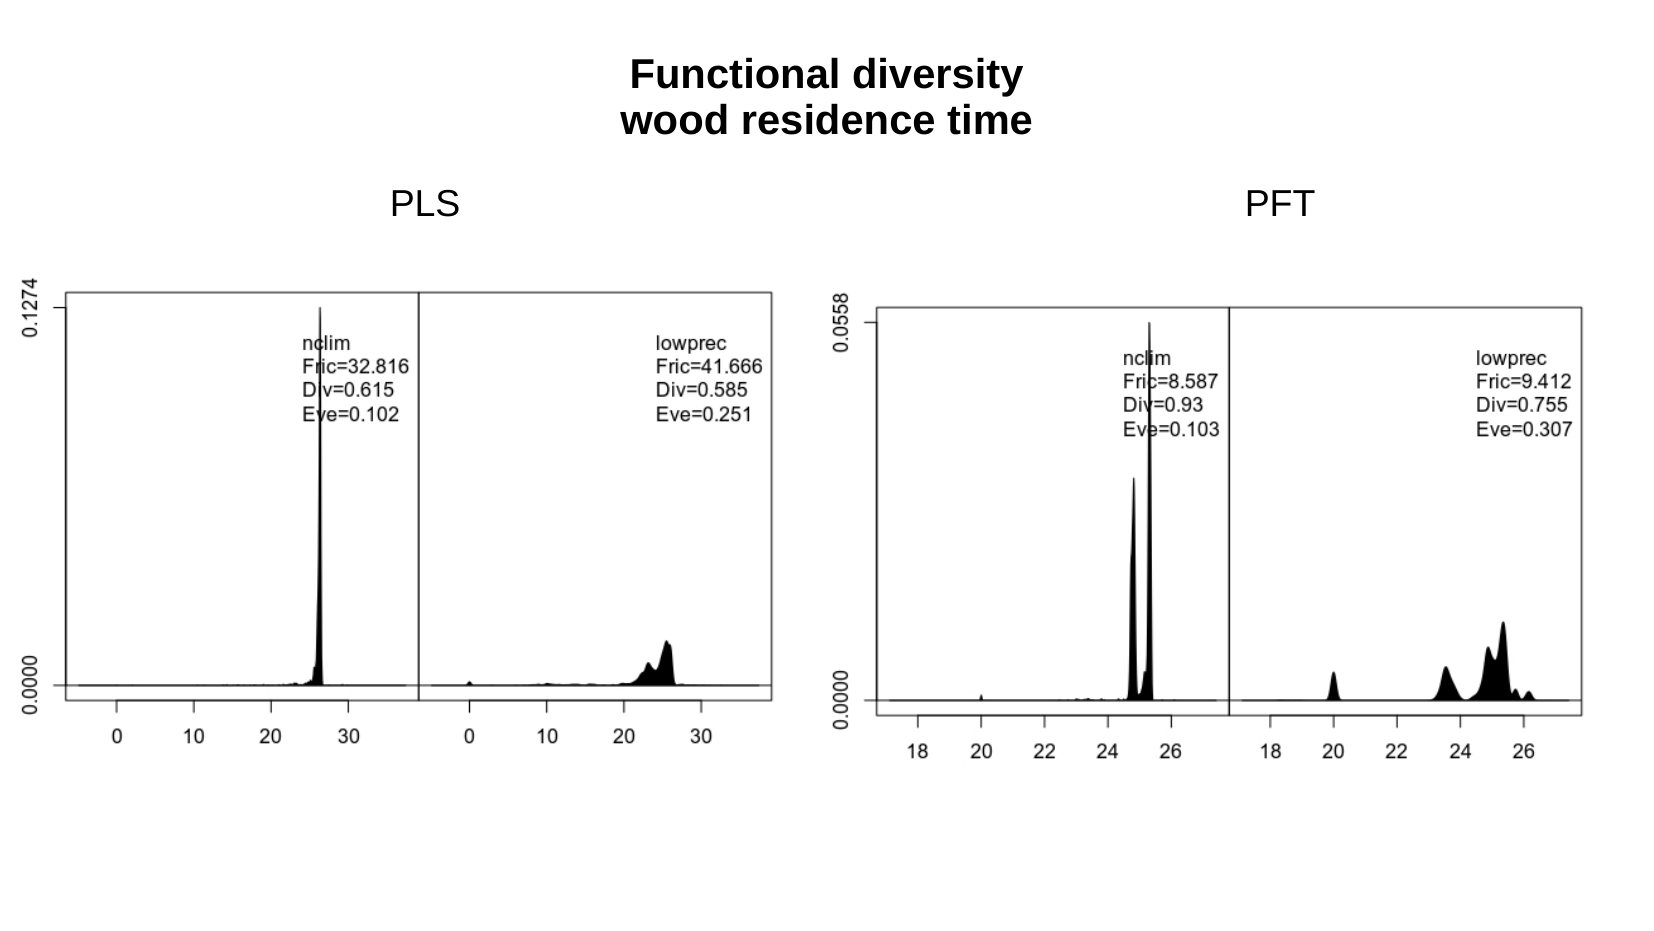

# Functional diversity wood residence time
PLS
PFT